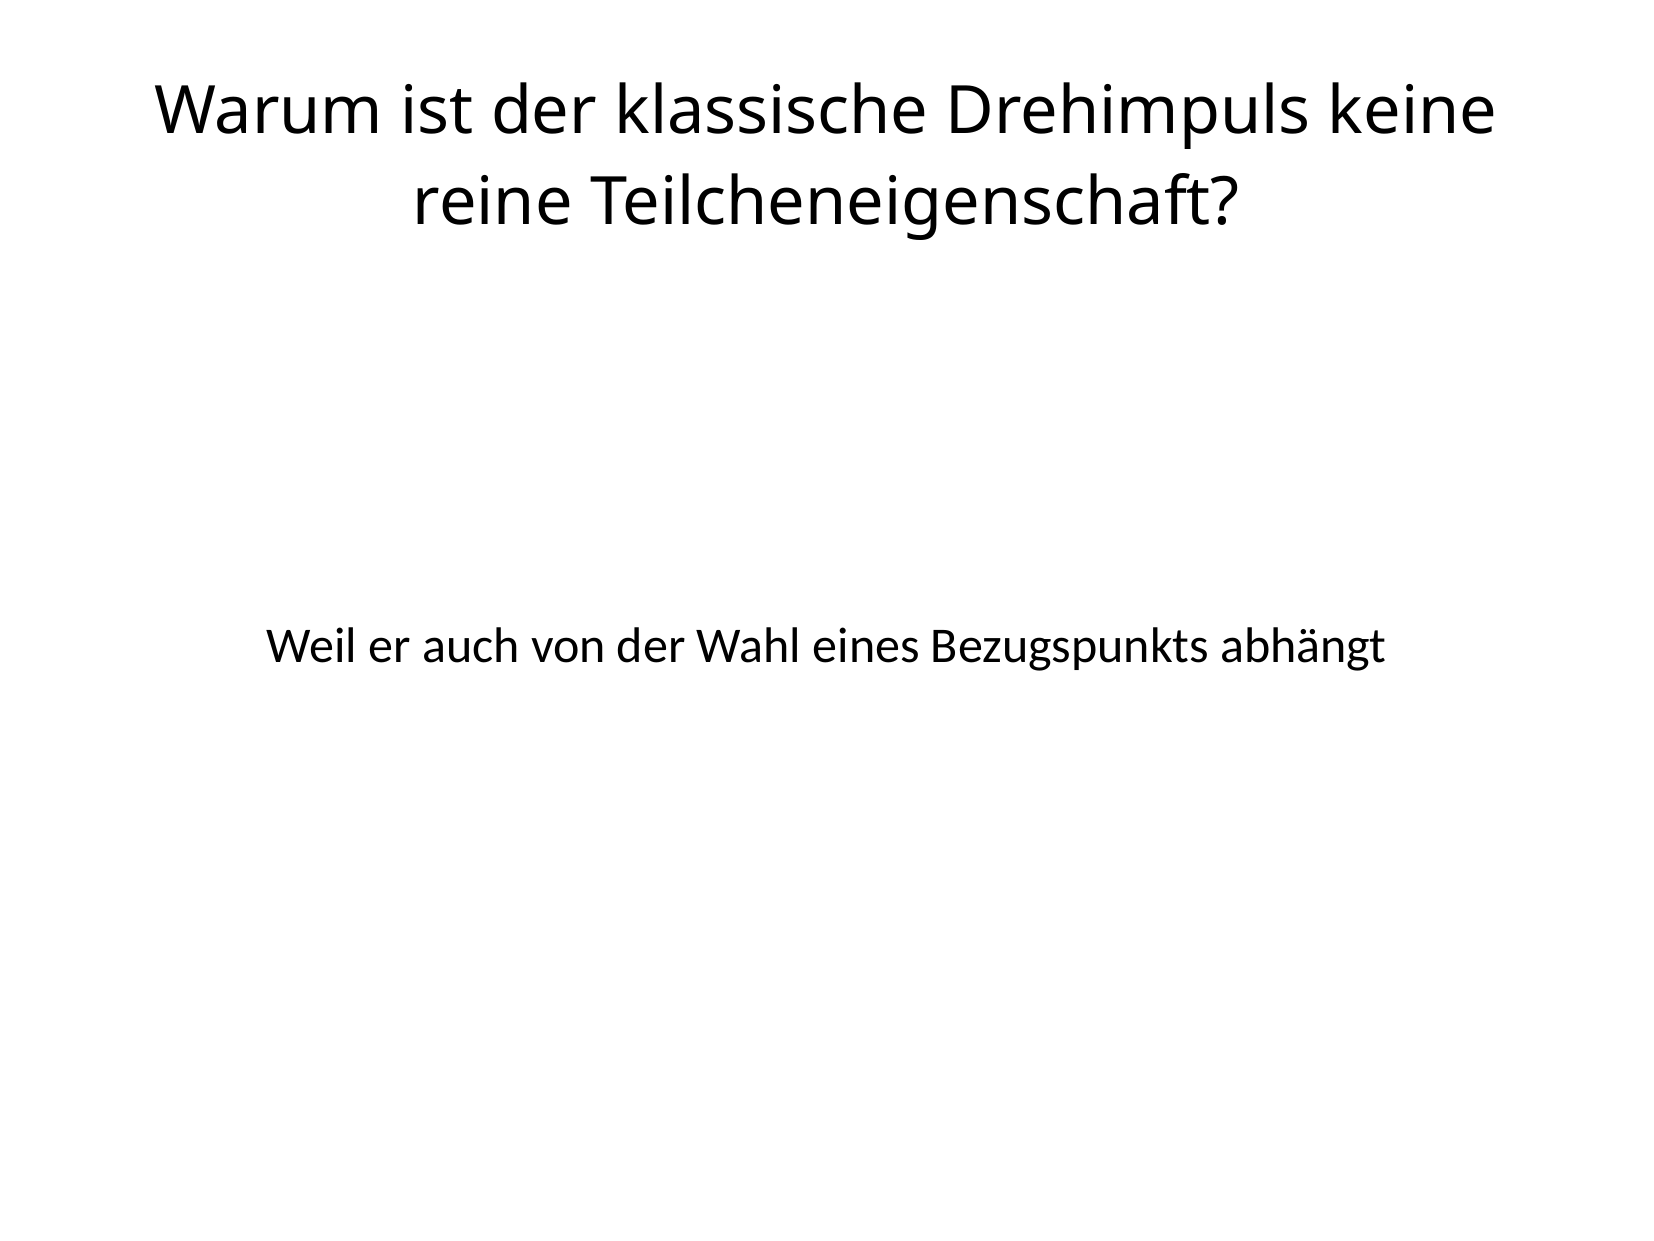

# Warum ist der klassische Drehimpuls keine reine Teilcheneigenschaft?
Weil er auch von der Wahl eines Bezugspunkts abhängt